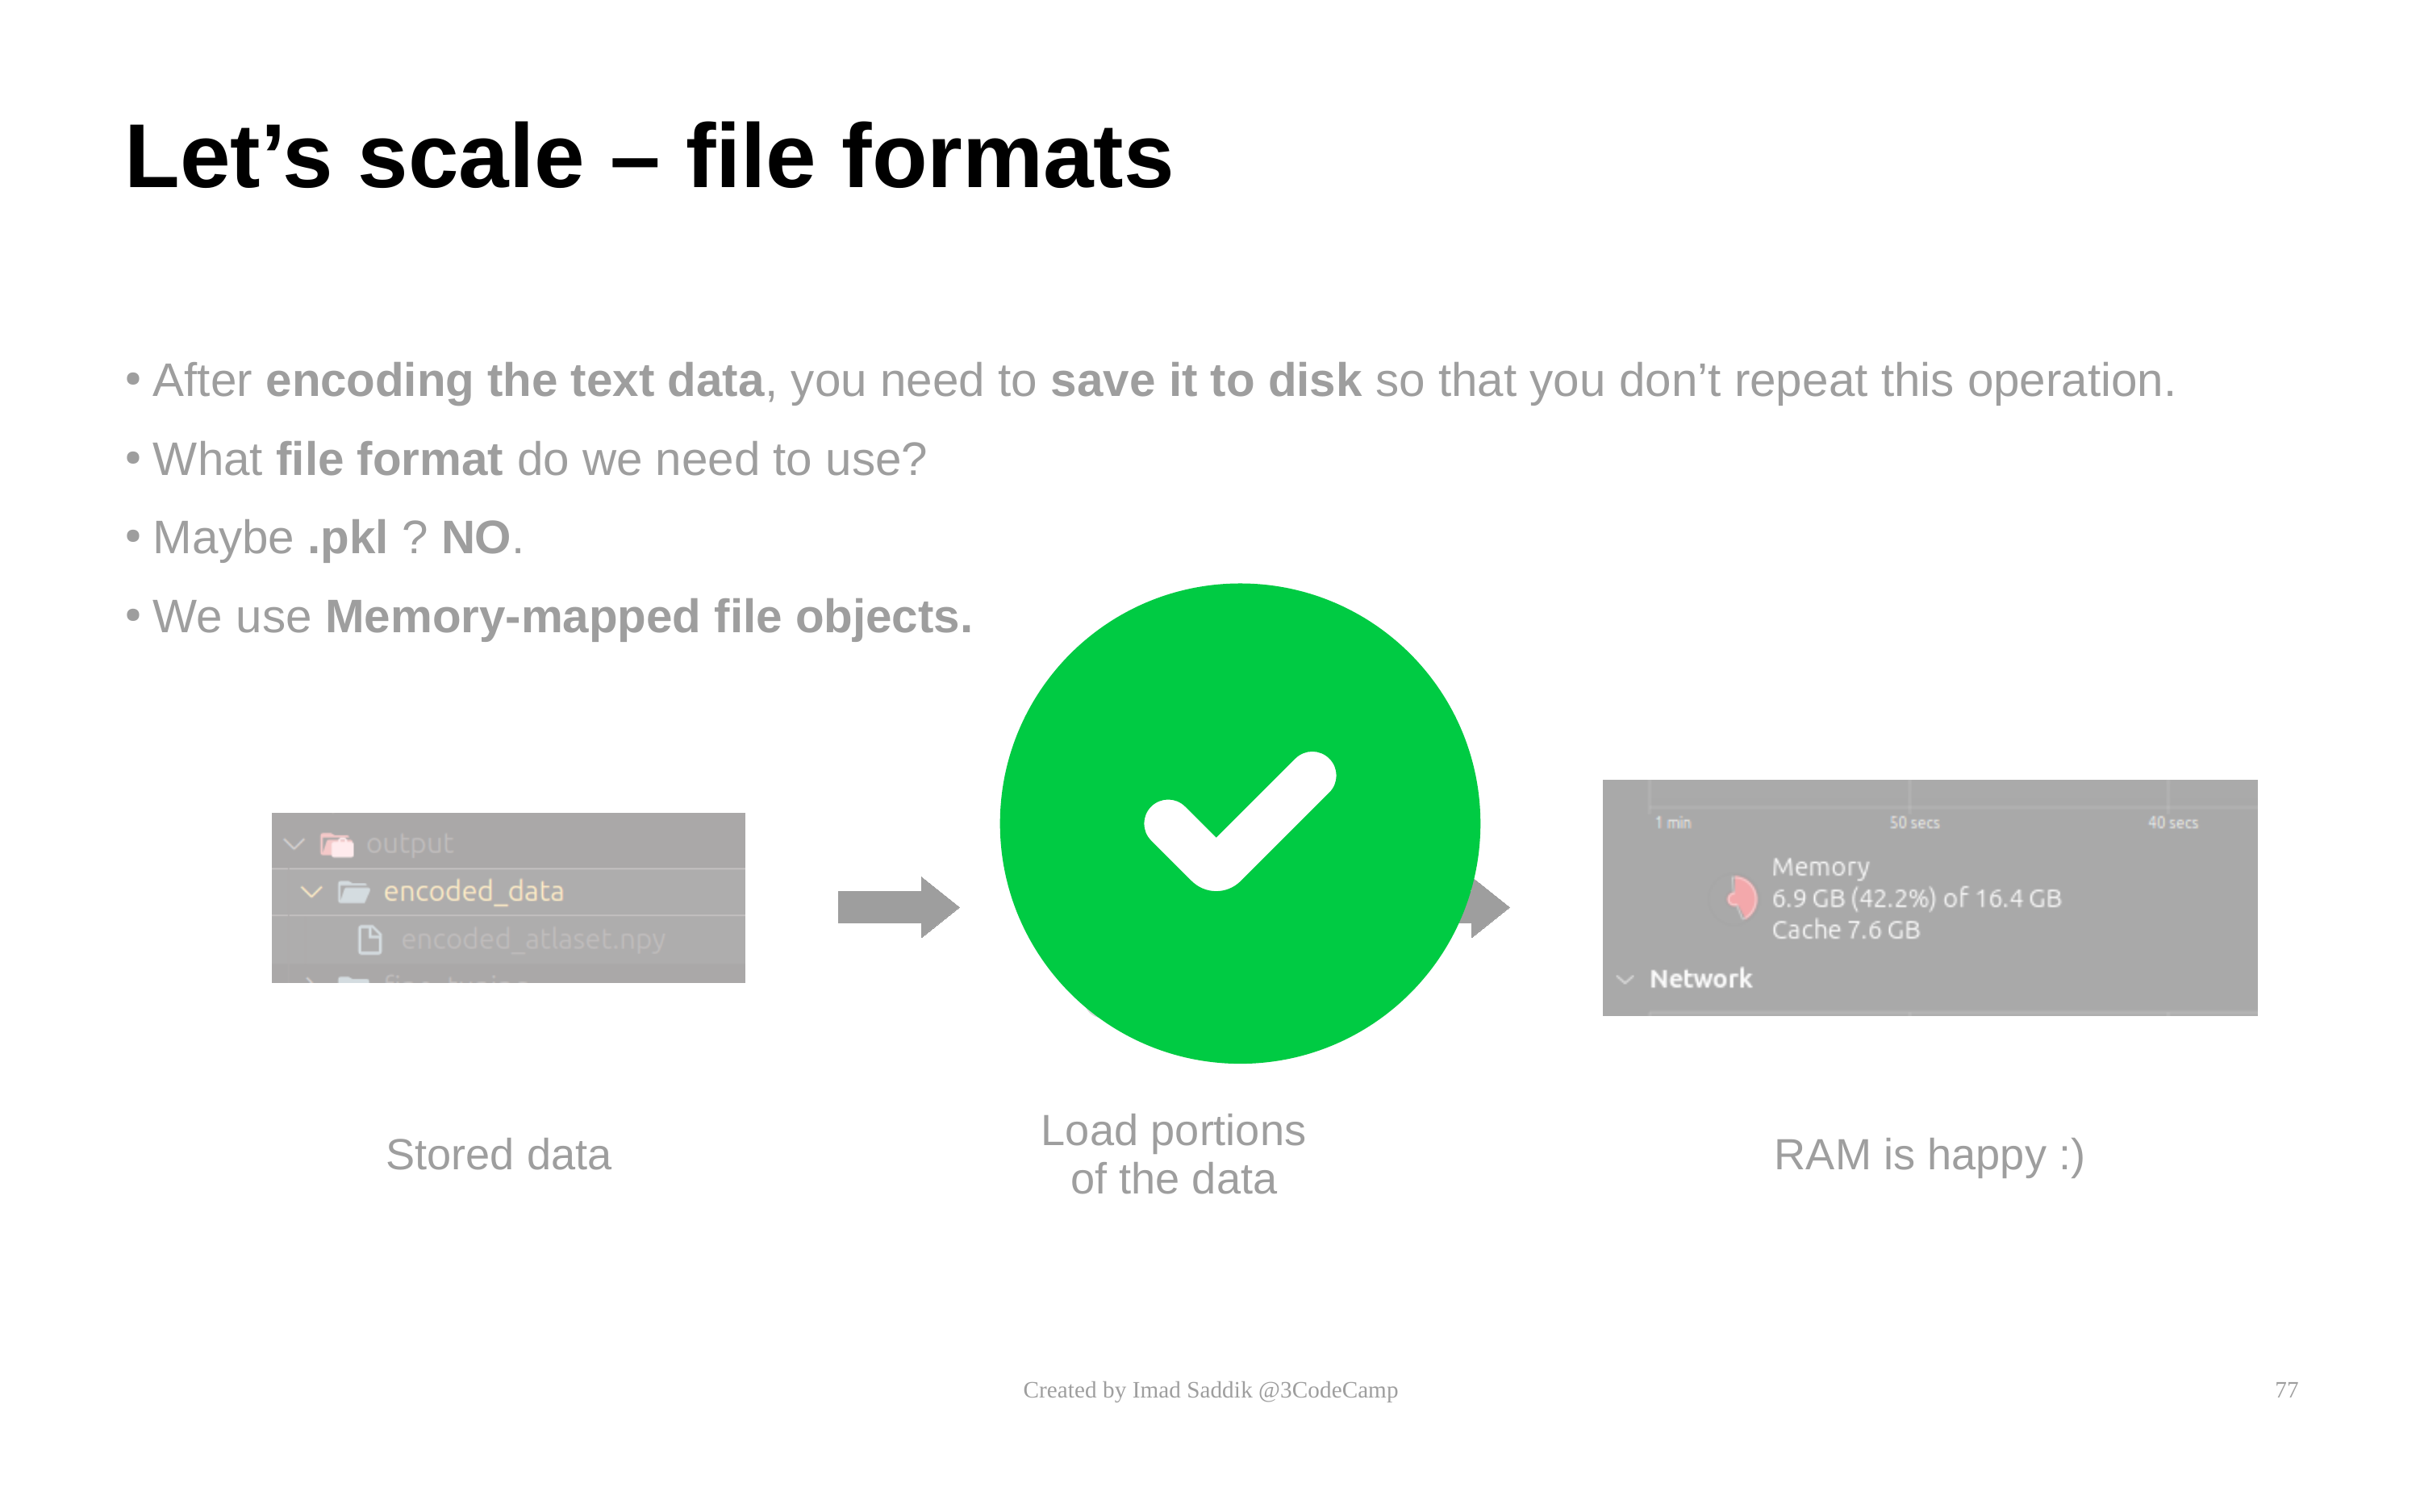

Let’s scale – file formats
After encoding the text data, you need to save it to disk so that you don’t repeat this operation.
What file format do we need to use?
Maybe .pkl ? NO.
We use Memory-mapped file objects.
Load portions
of the data
Stored data
RAM is happy :)
Created by Imad Saddik @3CodeCamp
77